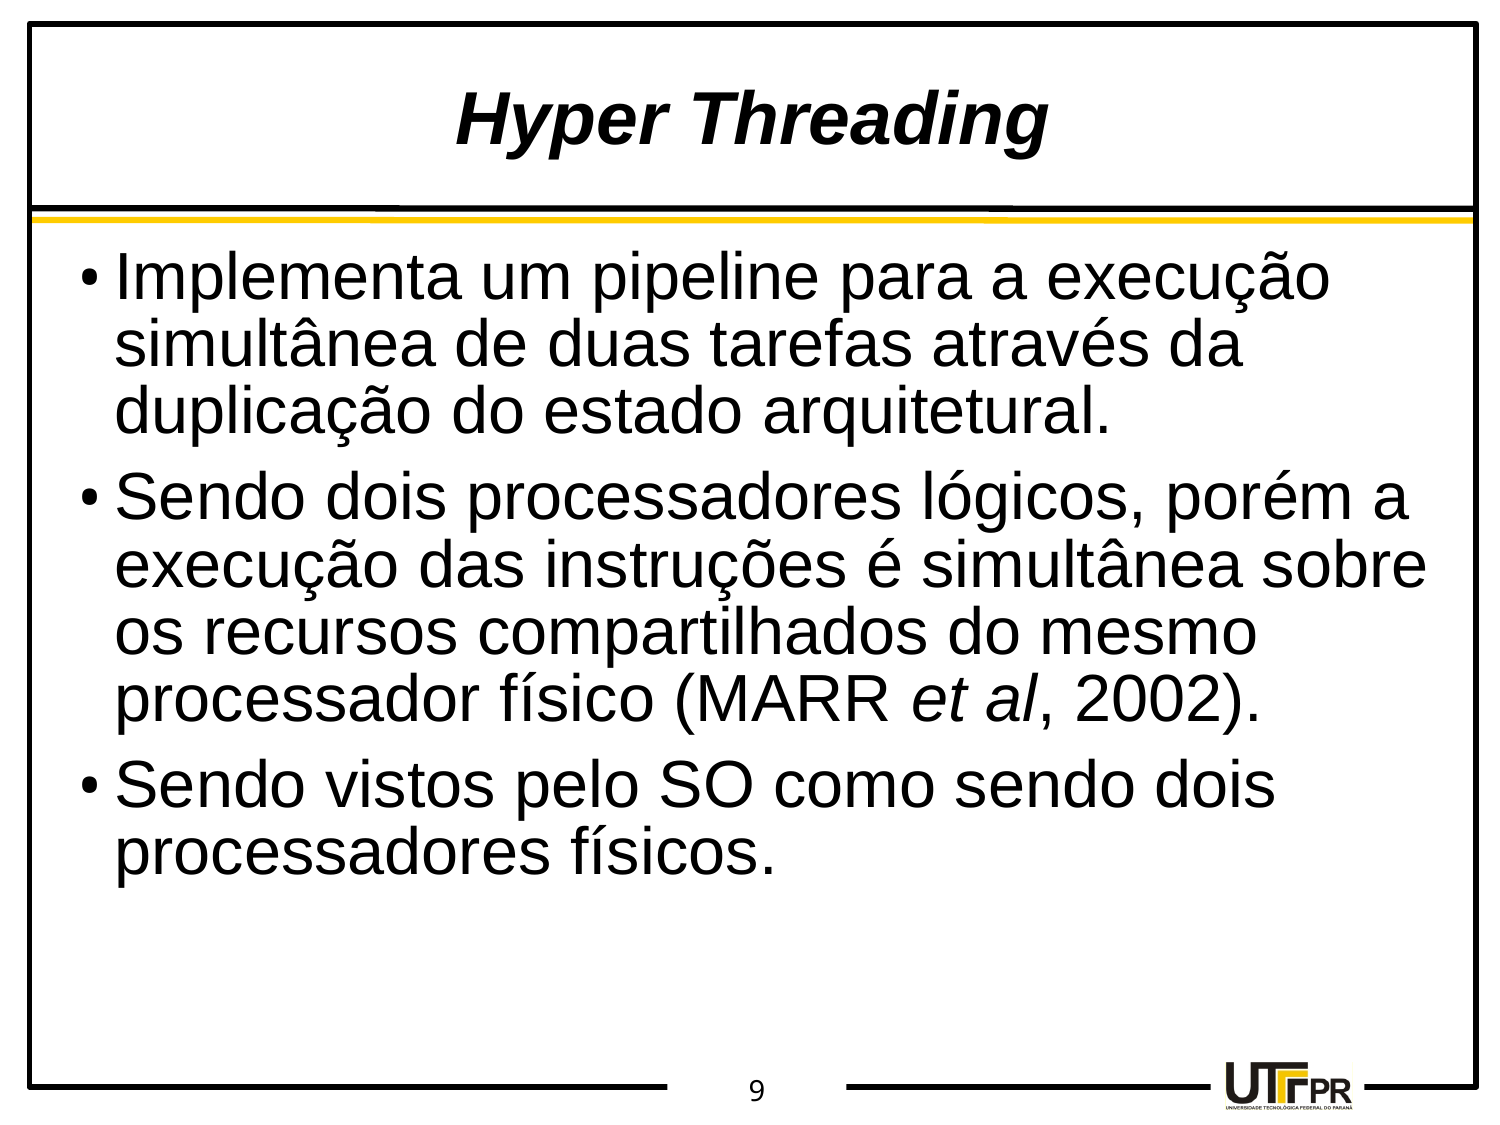

# Hyper Threading
Implementa um pipeline para a execução simultânea de duas tarefas através da duplicação do estado arquitetural.
Sendo dois processadores lógicos, porém a execução das instruções é simultânea sobre os recursos compartilhados do mesmo processador físico (MARR et al, 2002).
Sendo vistos pelo SO como sendo dois processadores físicos.